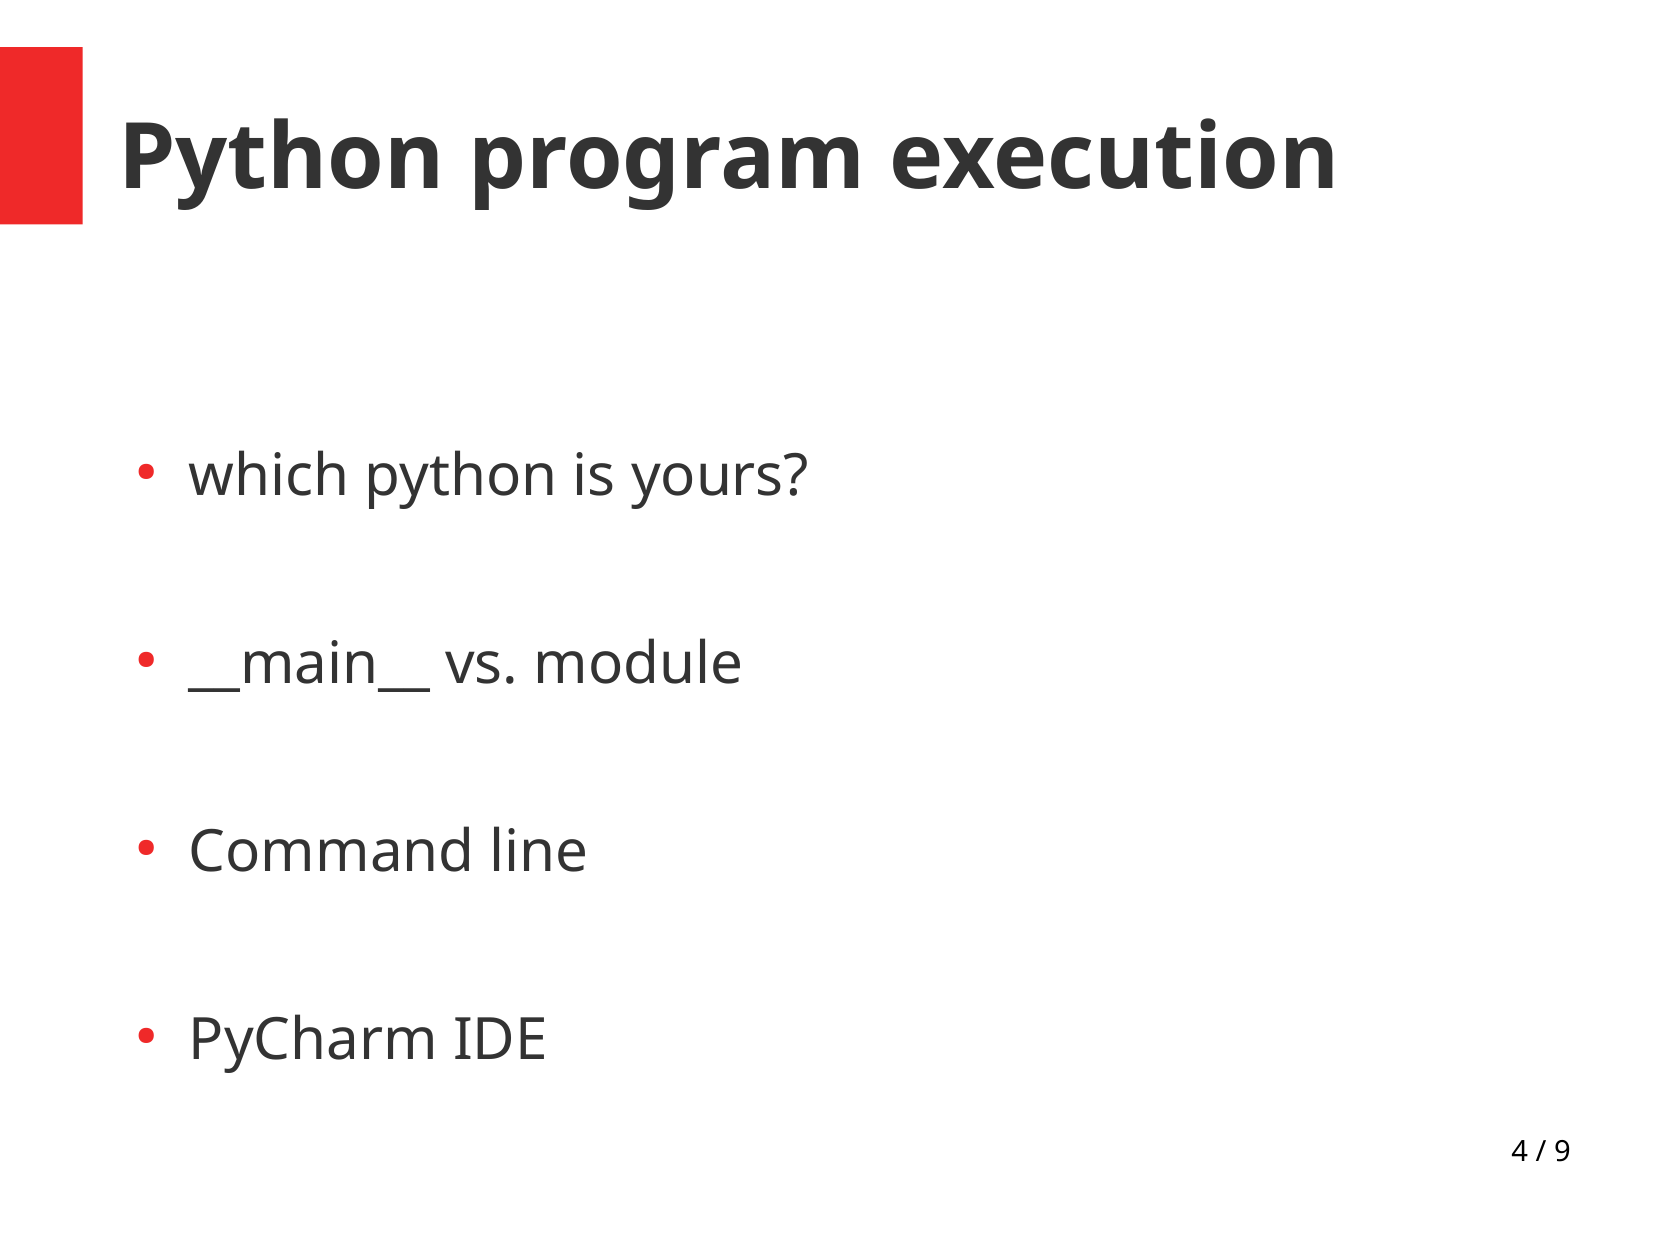

# Python program execution
which python is yours?
__main__ vs. module
Command line
PyCharm IDE
4